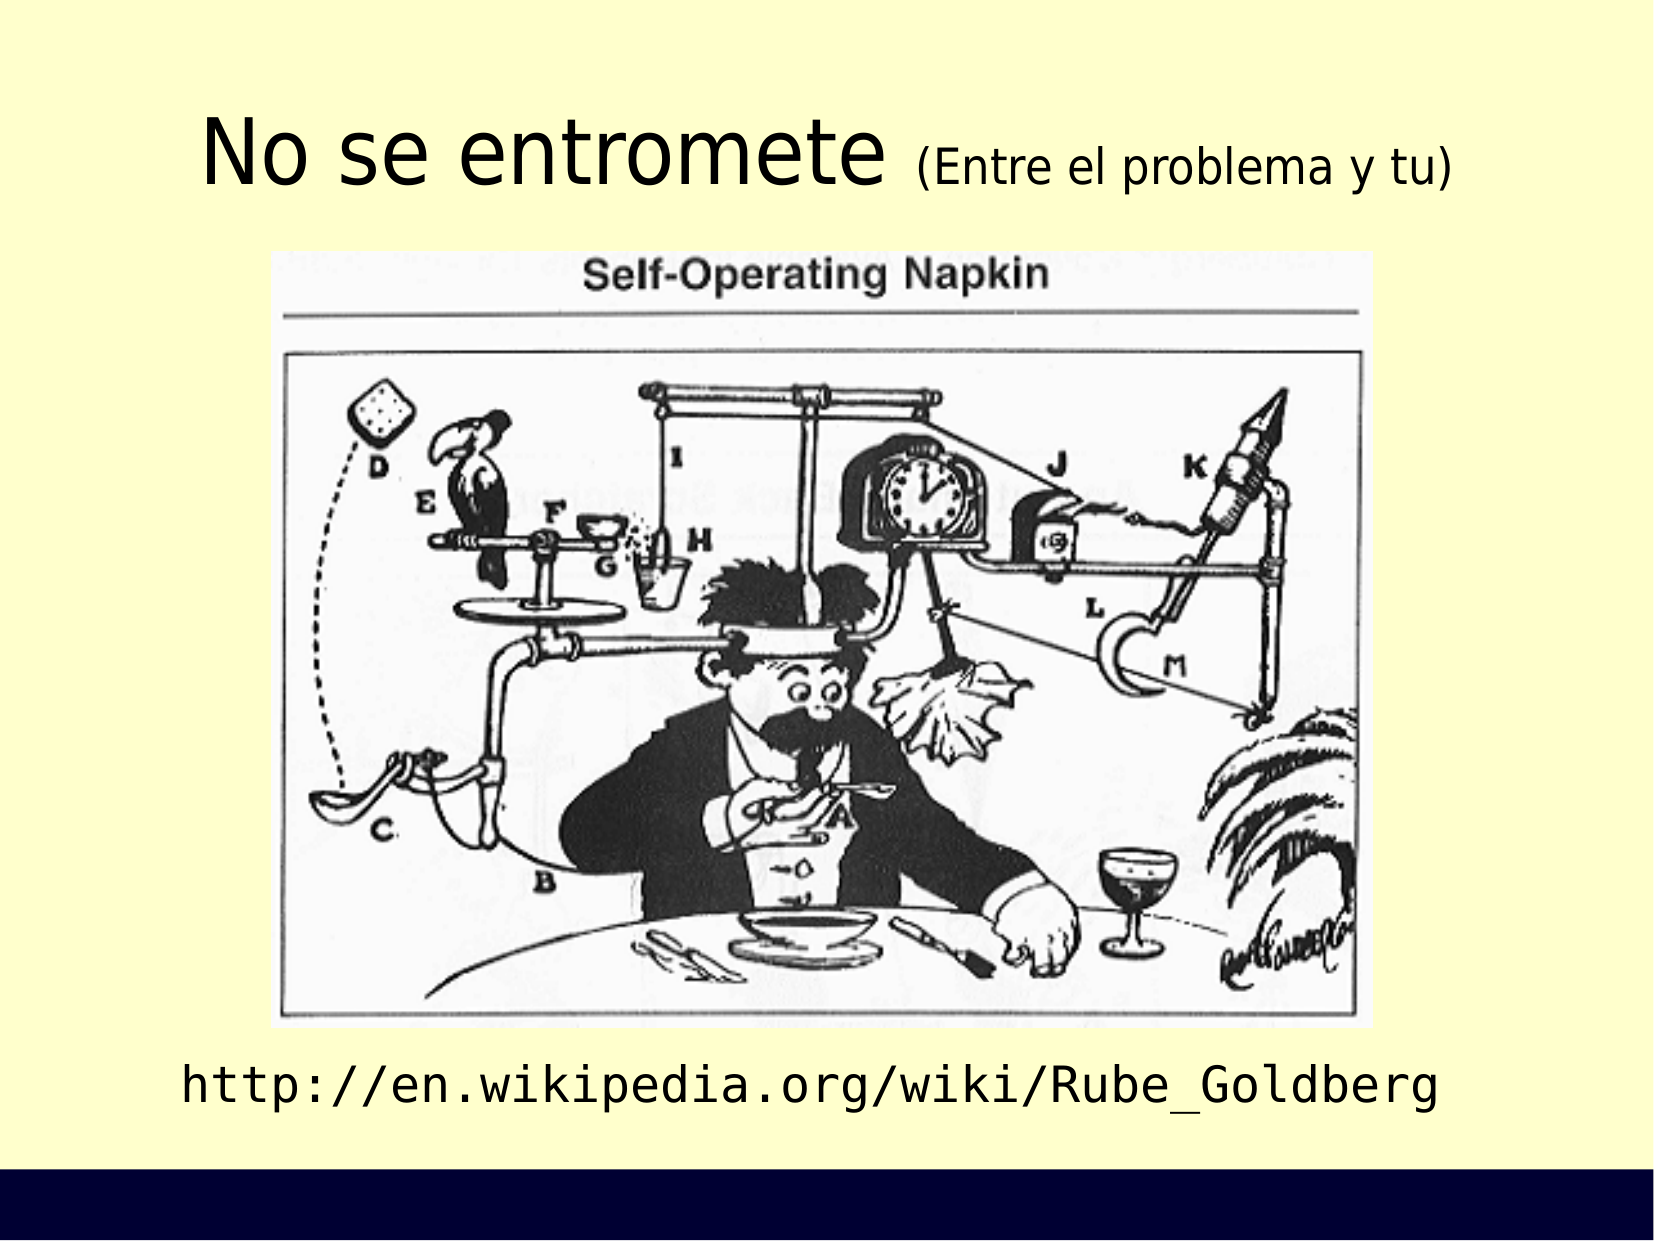

# No se entromete (Entre el problema y tu)
http://en.wikipedia.org/wiki/Rube_Goldberg